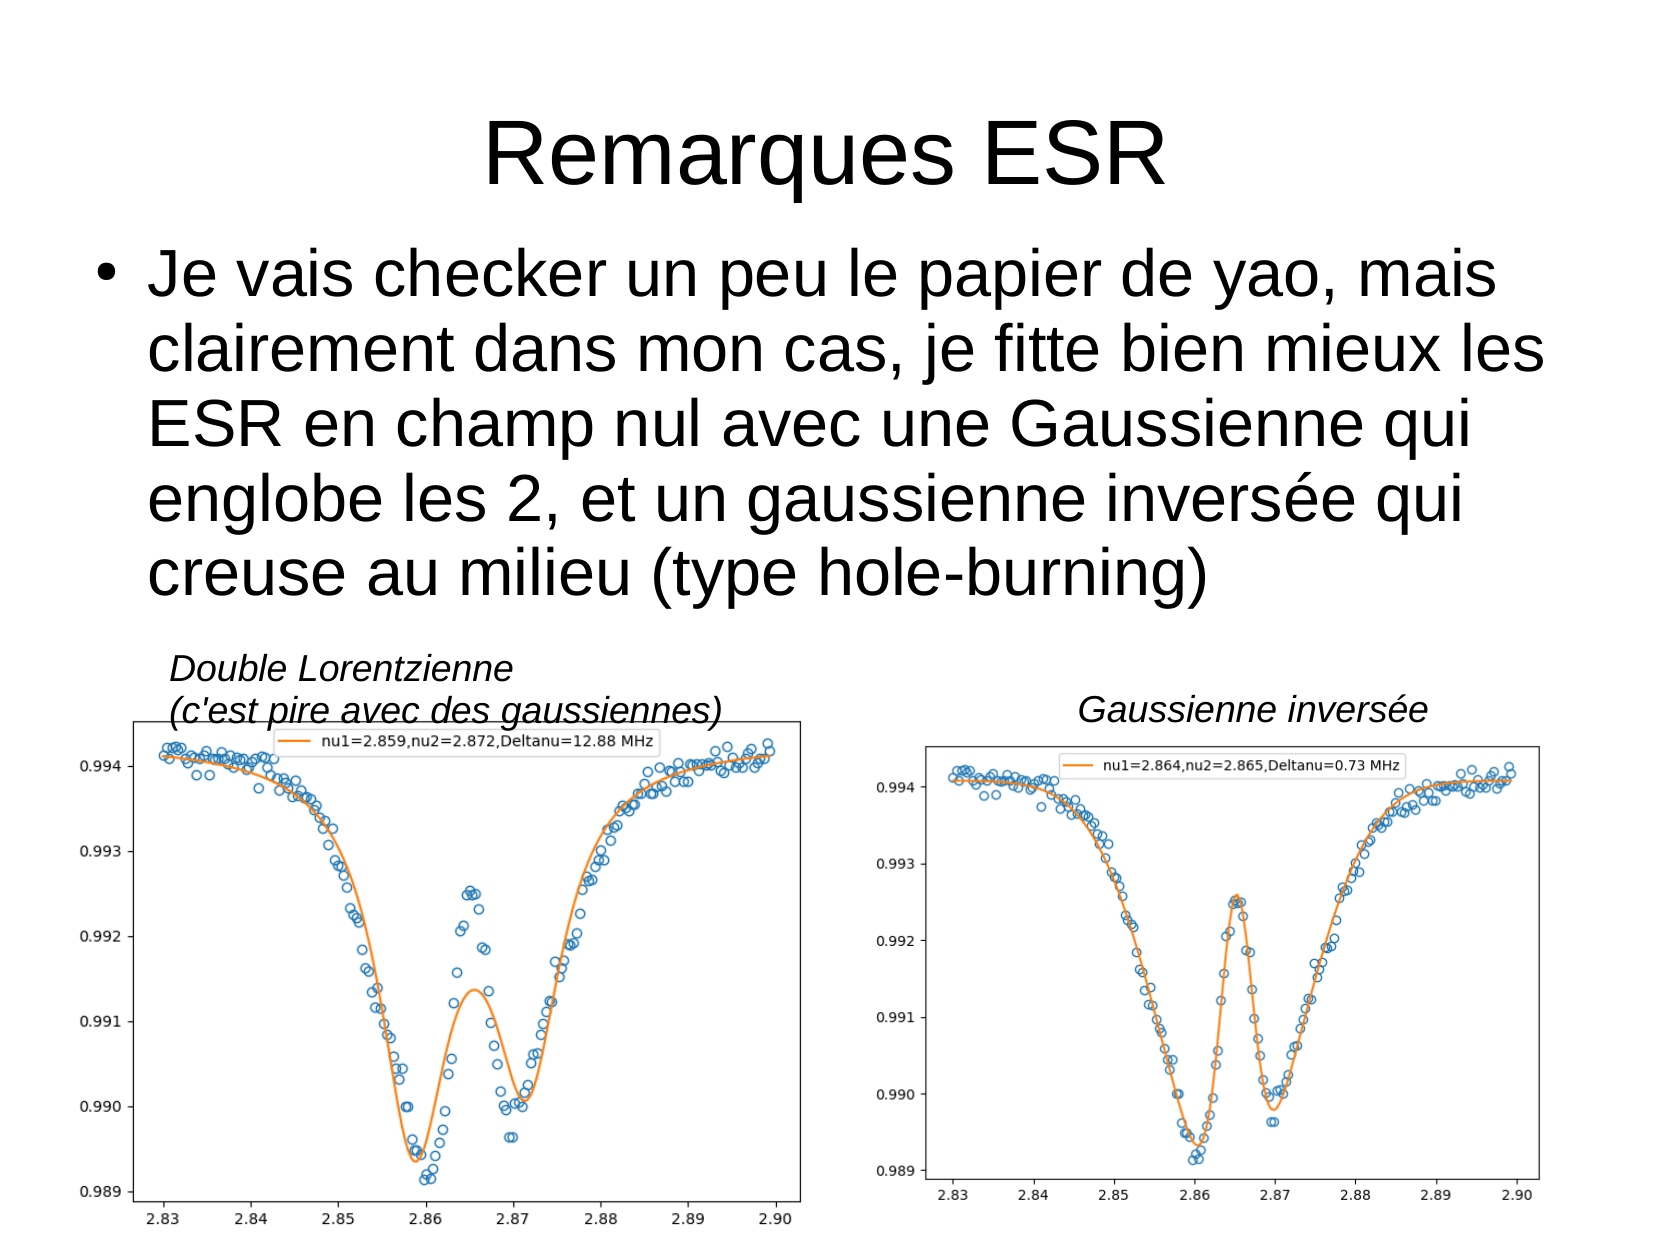

# Remarques ESR
Je vais checker un peu le papier de yao, mais clairement dans mon cas, je fitte bien mieux les ESR en champ nul avec une Gaussienne qui englobe les 2, et un gaussienne inversée qui creuse au milieu (type hole-burning)
Double Lorentzienne
(c'est pire avec des gaussiennes)
Gaussienne inversée